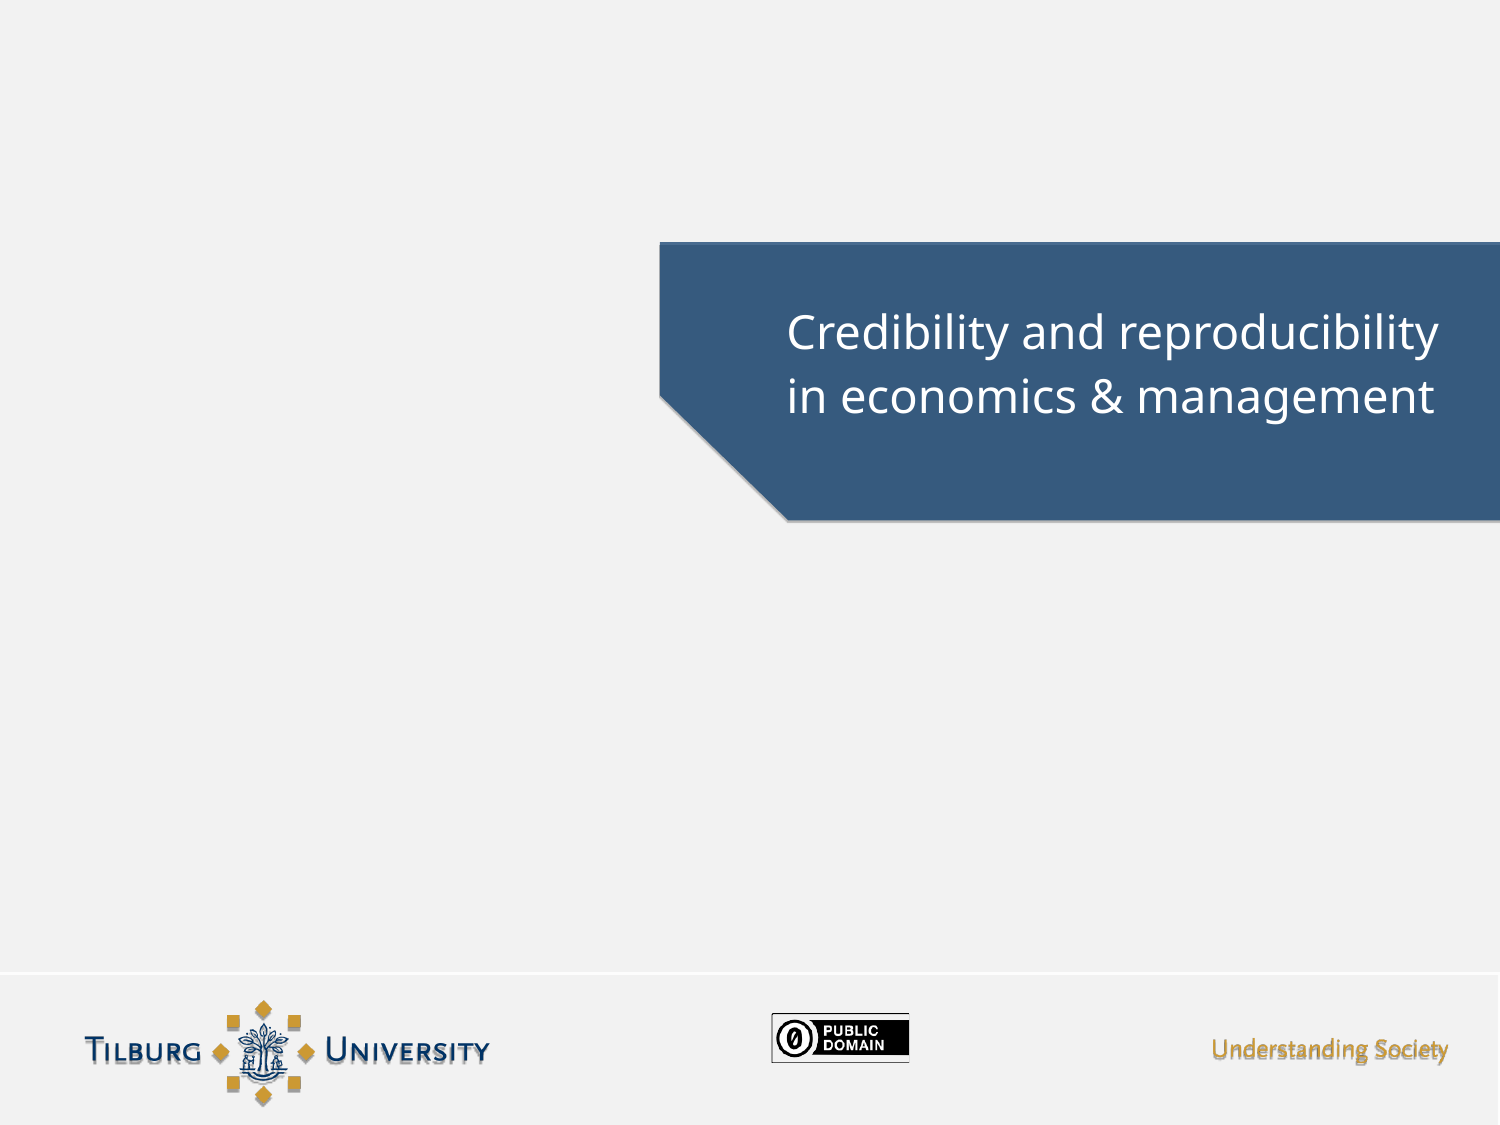

# Credibility and reproducibility in economics & management